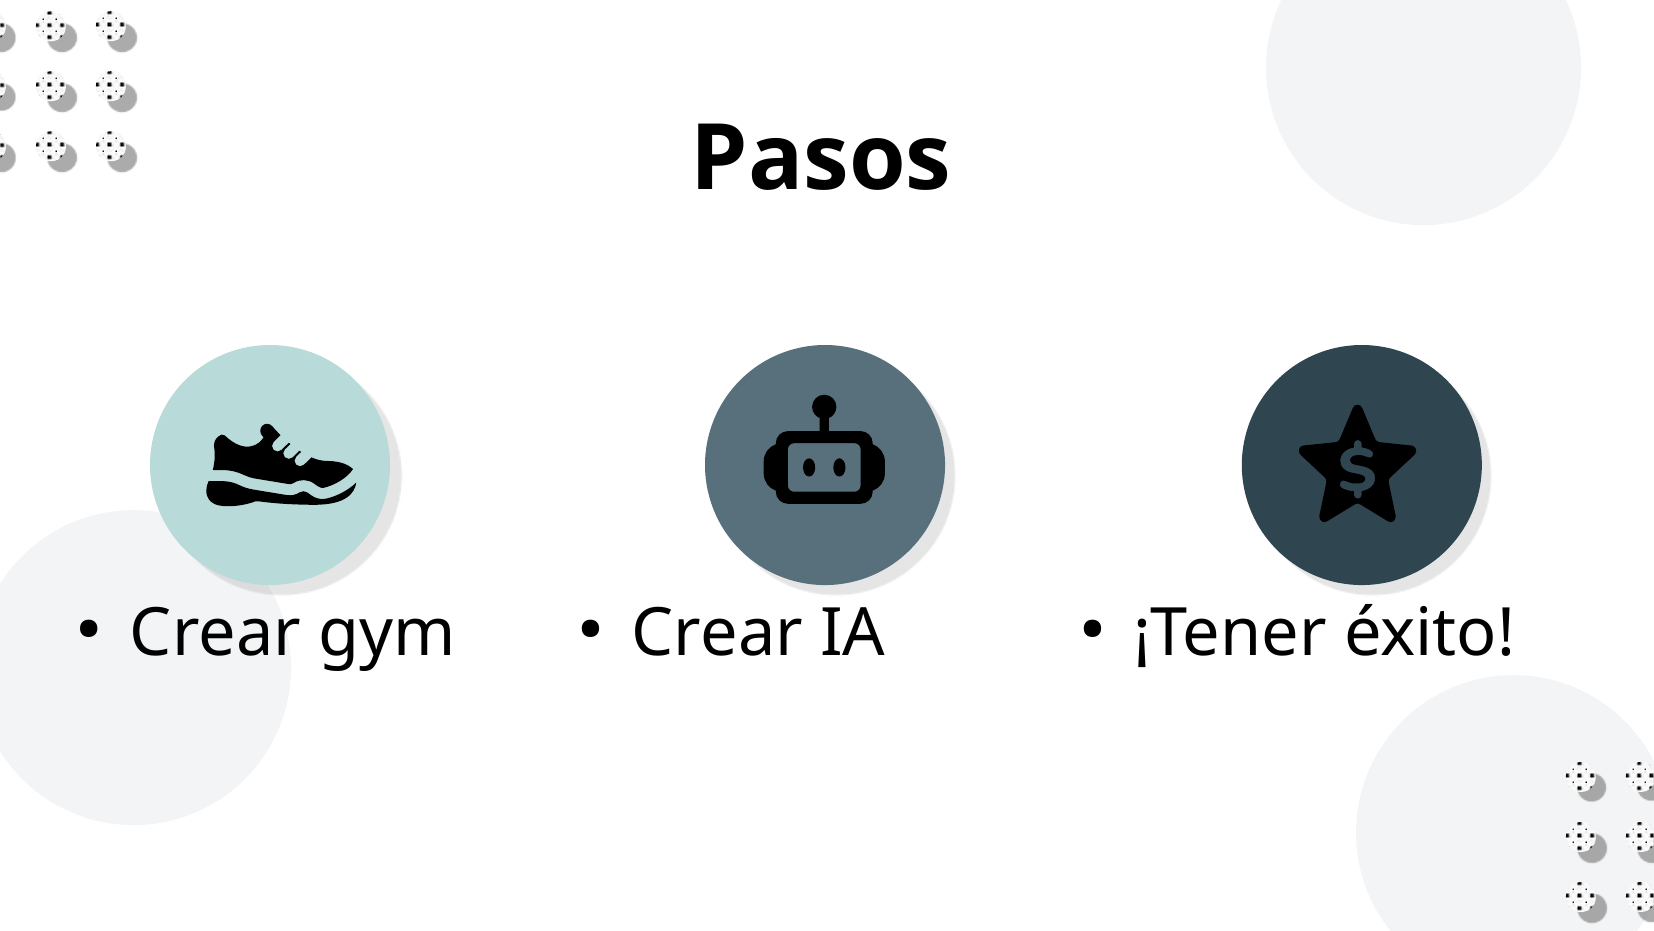

# Pasos
Crear gym
Crear IA
¡Tener éxito!